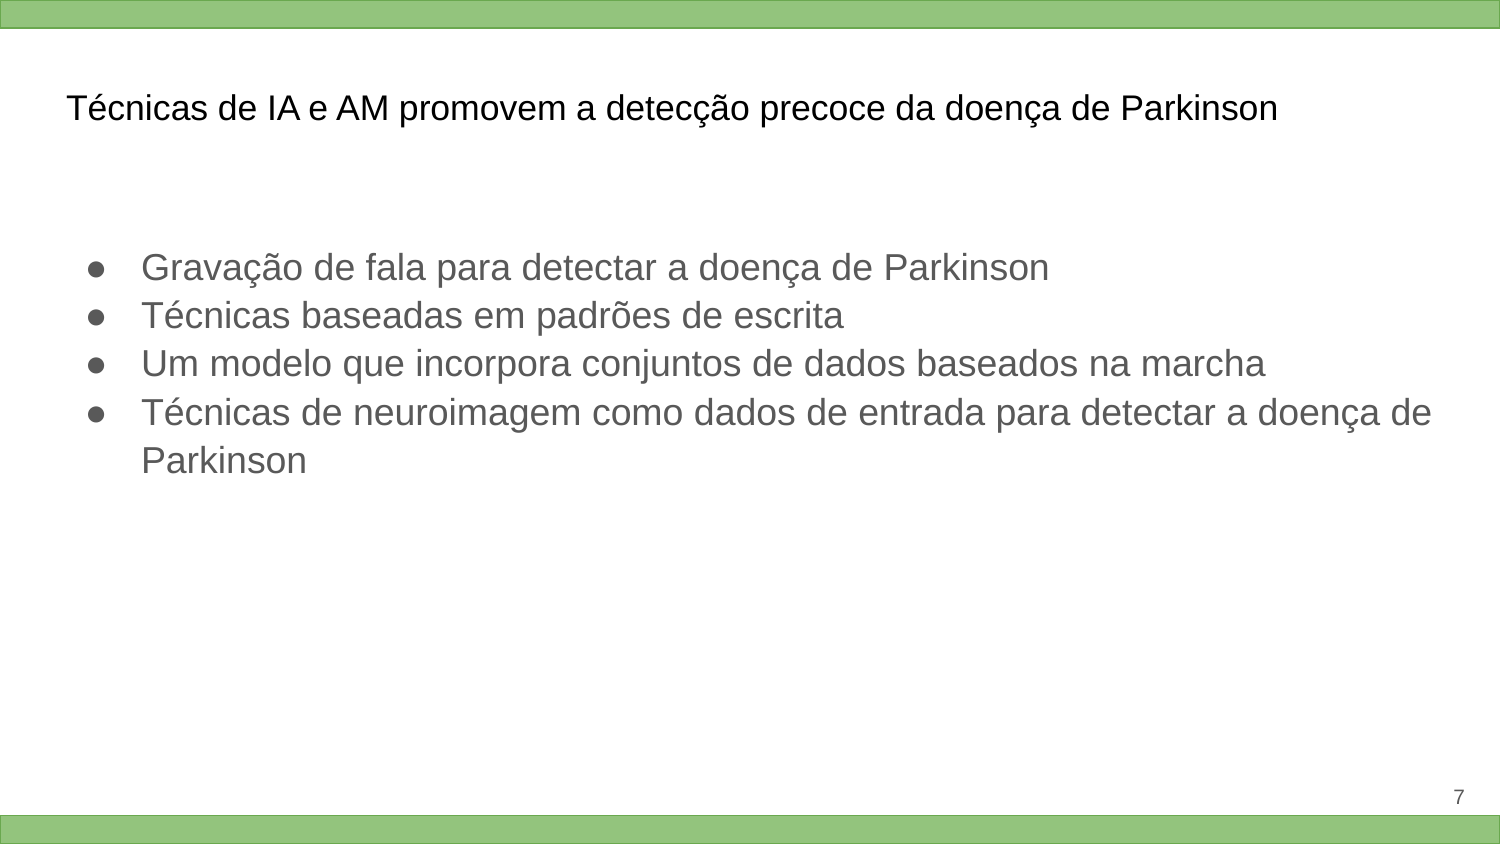

# Técnicas de IA e AM promovem a detecção precoce da doença de Parkinson
Gravação de fala para detectar a doença de Parkinson
Técnicas baseadas em padrões de escrita
Um modelo que incorpora conjuntos de dados baseados na marcha
Técnicas de neuroimagem como dados de entrada para detectar a doença de Parkinson